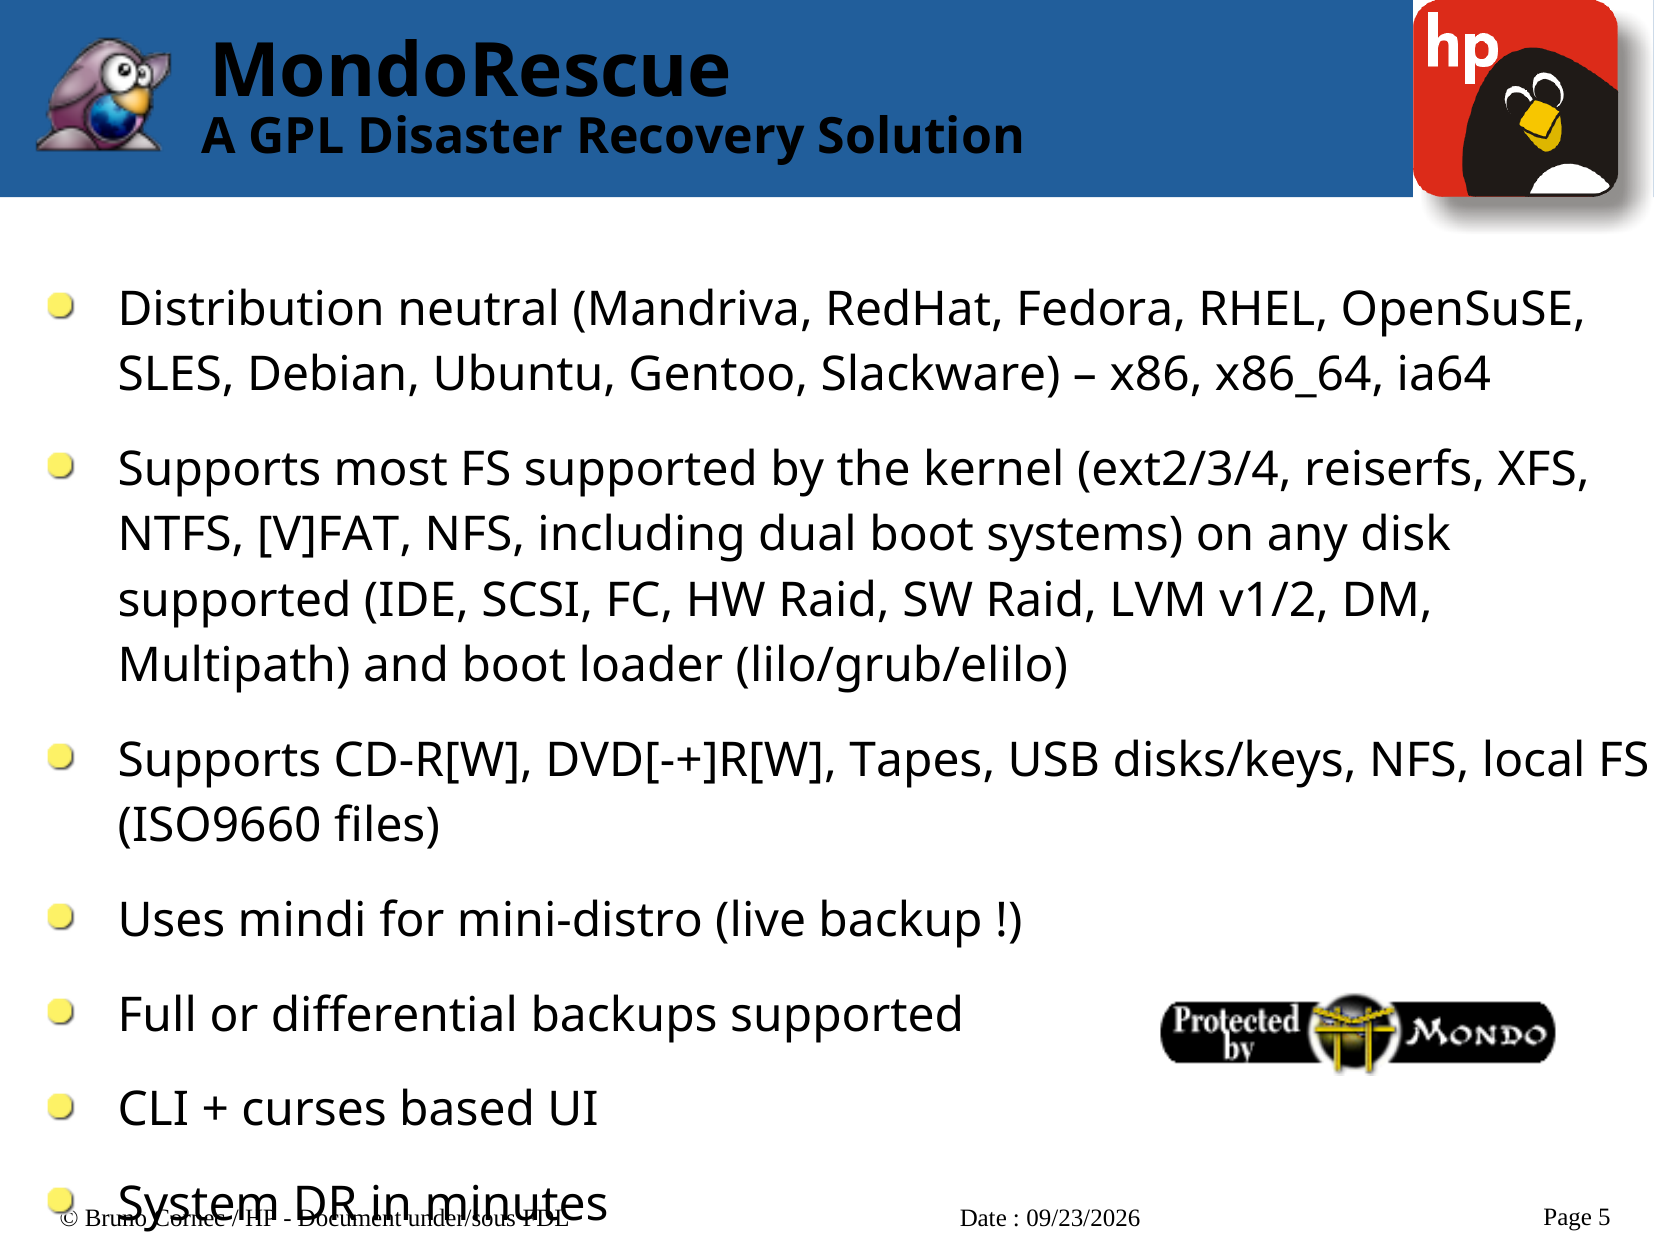

A GPL Disaster Recovery Solution
# Distribution neutral (Mandriva, RedHat, Fedora, RHEL, OpenSuSE, SLES, Debian, Ubuntu, Gentoo, Slackware) – x86, x86_64, ia64
Supports most FS supported by the kernel (ext2/3/4, reiserfs, XFS, NTFS, [V]FAT, NFS, including dual boot systems) on any disk supported (IDE, SCSI, FC, HW Raid, SW Raid, LVM v1/2, DM, Multipath) and boot loader (lilo/grub/elilo)
Supports CD-R[W], DVD[-+]R[W], Tapes, USB disks/keys, NFS, local FS (ISO9660 files)
Uses mindi for mini-distro (live backup !)
Full or differential backups supported
CLI + curses based UI
System DR in minutes